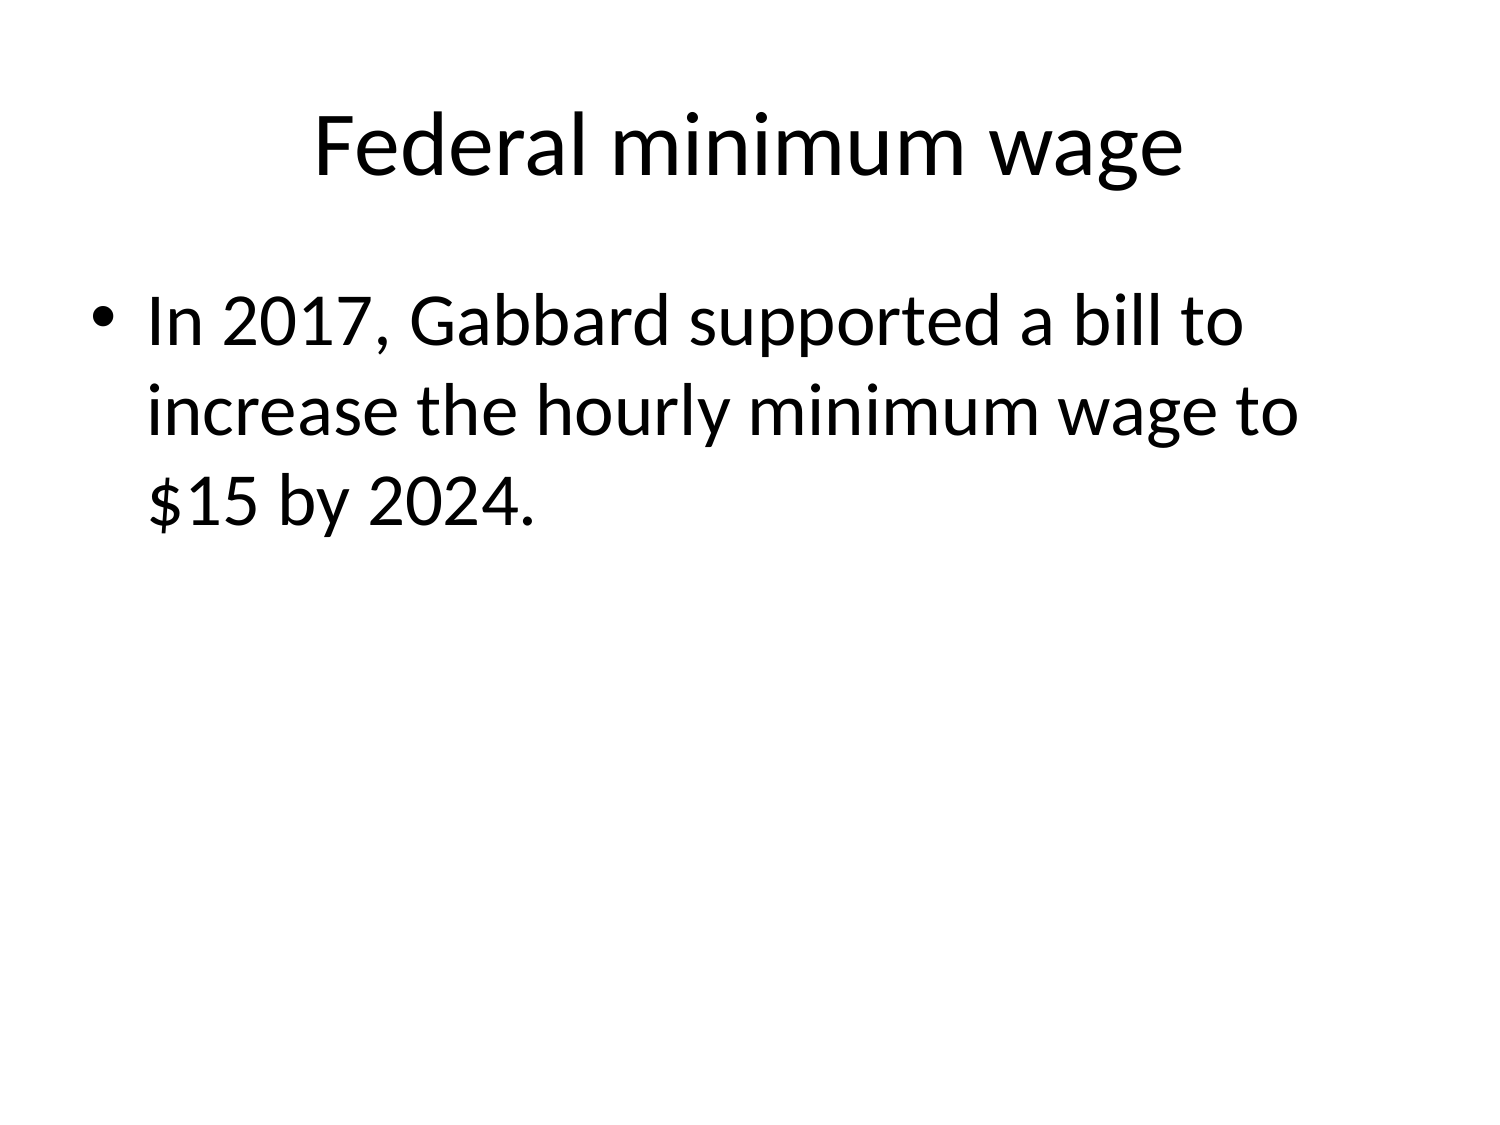

# Federal minimum wage
In 2017, Gabbard supported a bill to increase the hourly minimum wage to $15 by 2024.